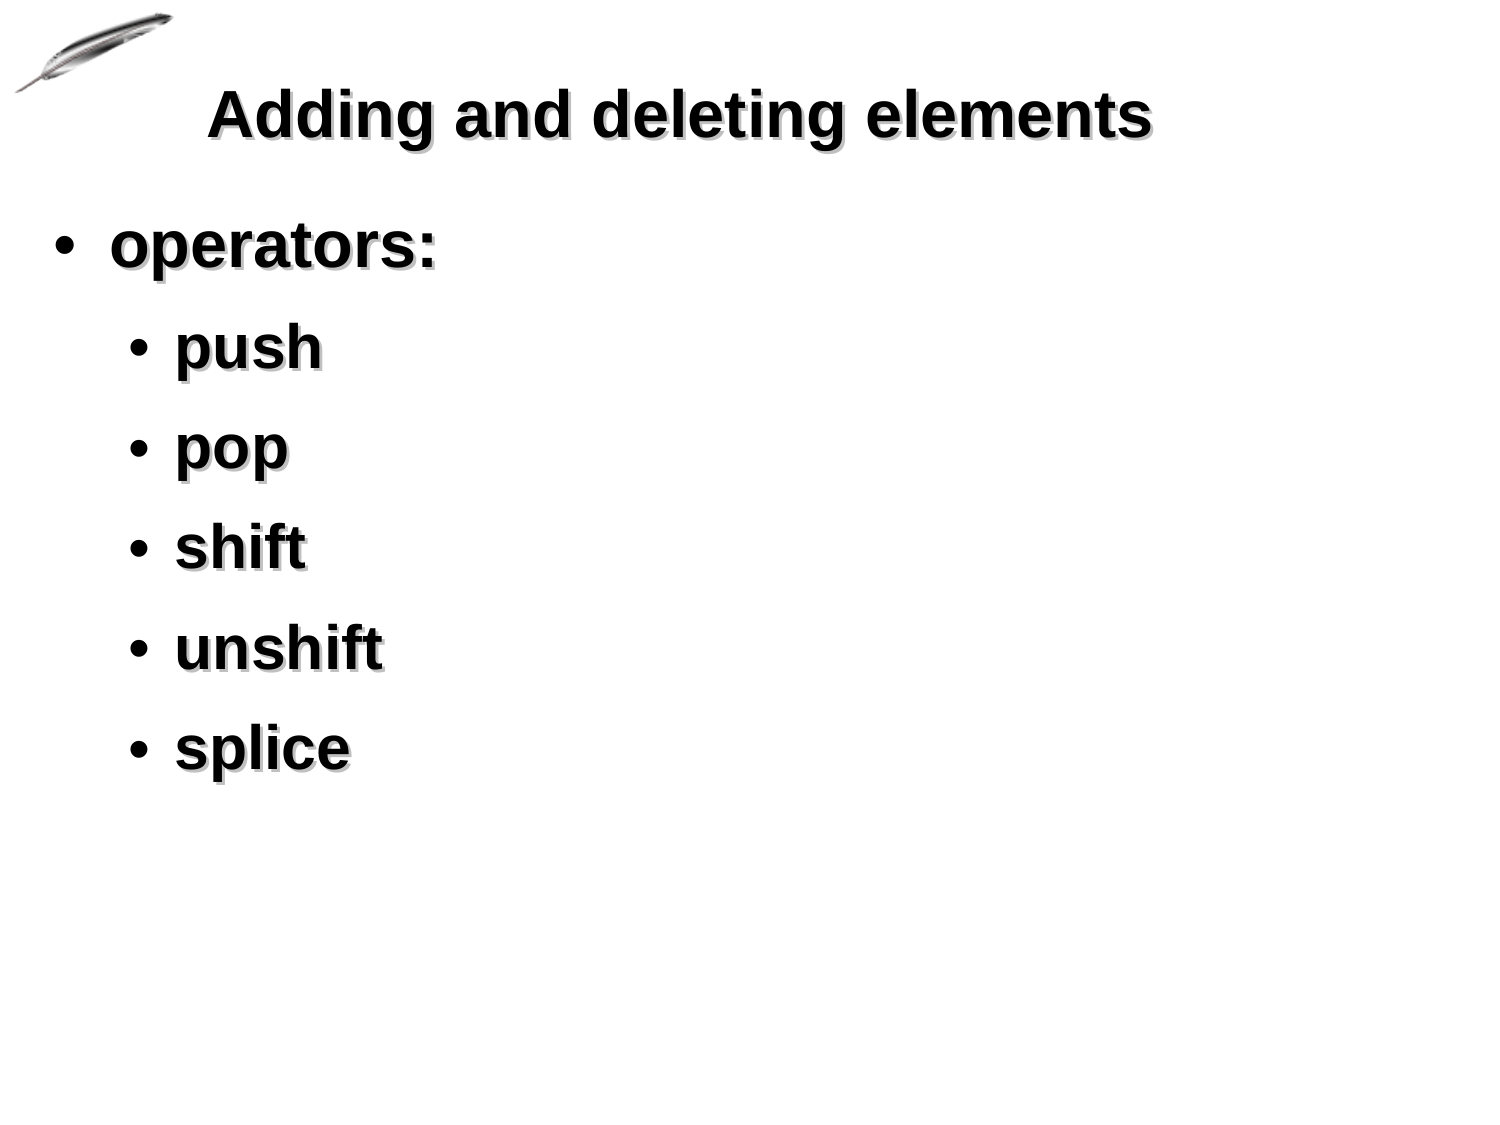

# Adding and deleting elements
operators:
push
pop
shift
unshift
splice